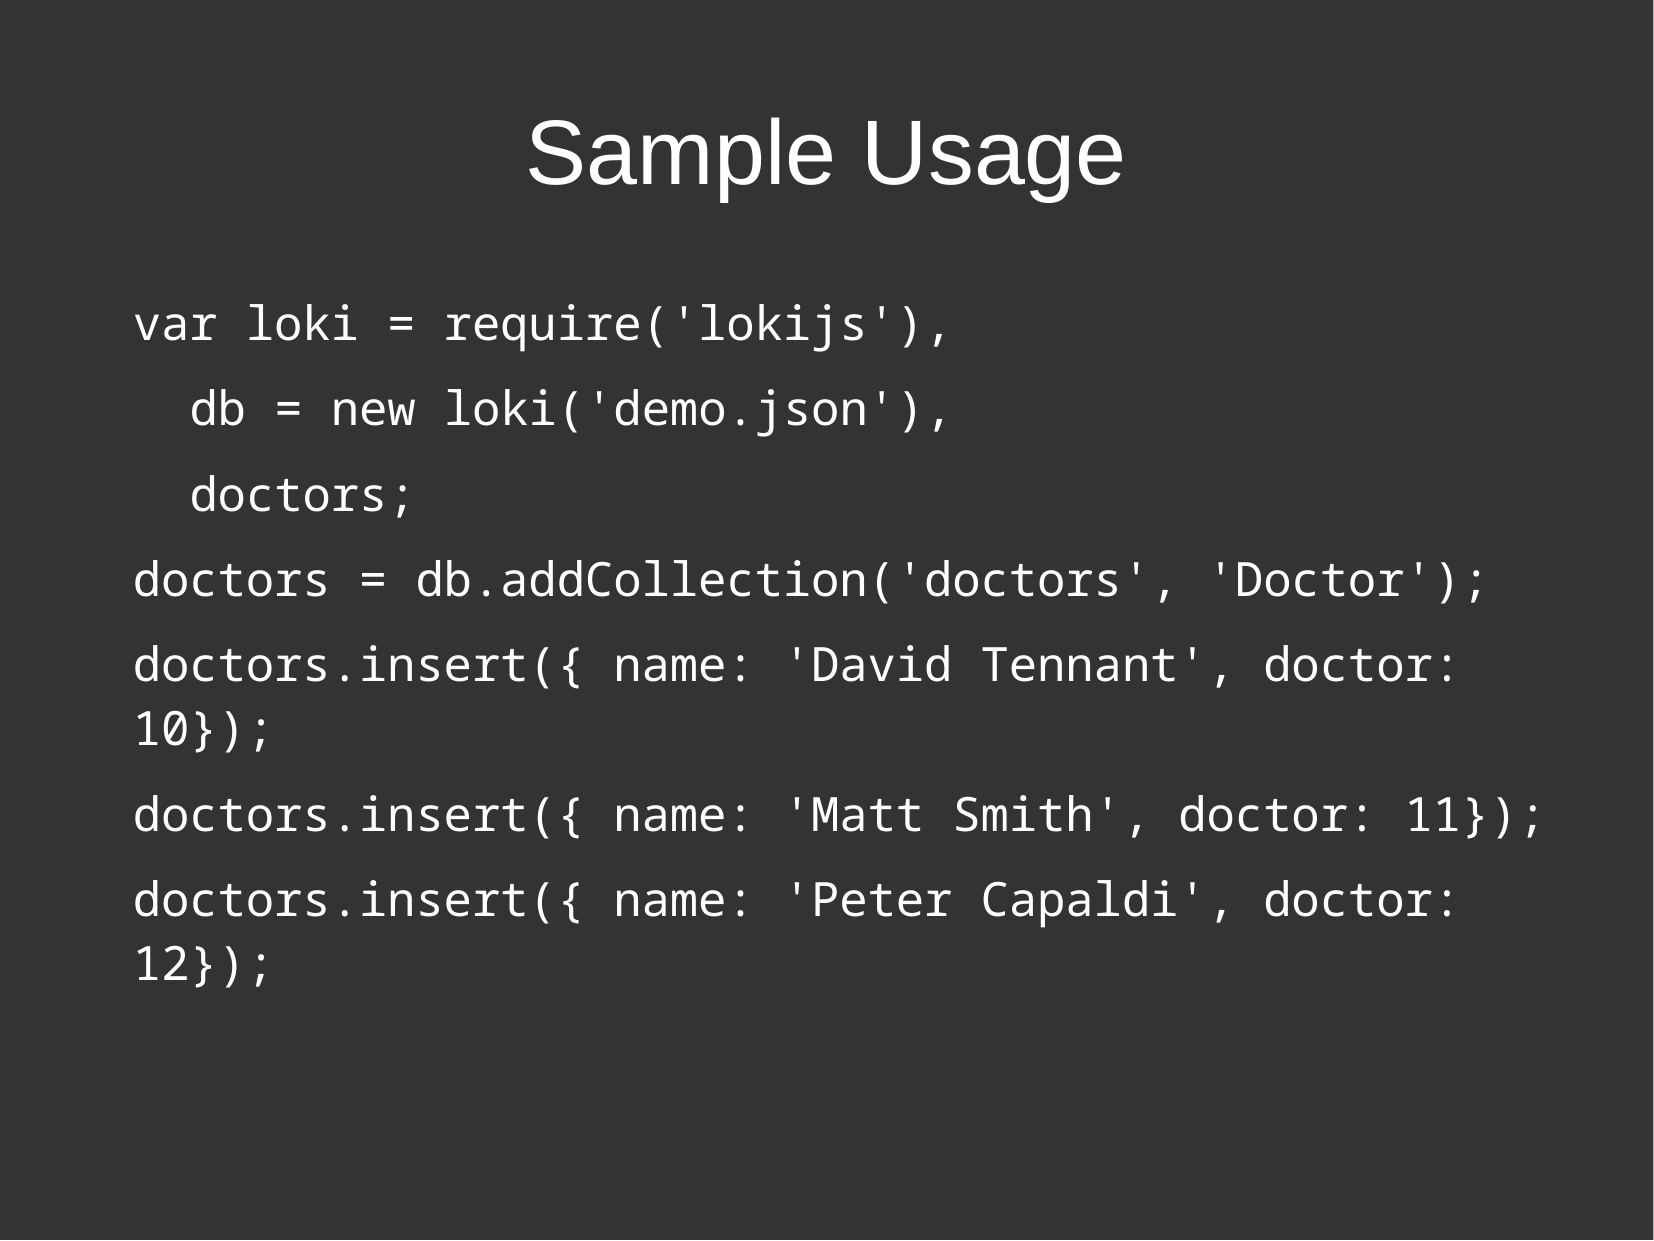

# Sample Usage
var loki = require('lokijs'),
 db = new loki('demo.json'),
 doctors;
doctors = db.addCollection('doctors', 'Doctor');
doctors.insert({ name: 'David Tennant', doctor: 10});
doctors.insert({ name: 'Matt Smith', doctor: 11});
doctors.insert({ name: 'Peter Capaldi', doctor: 12});